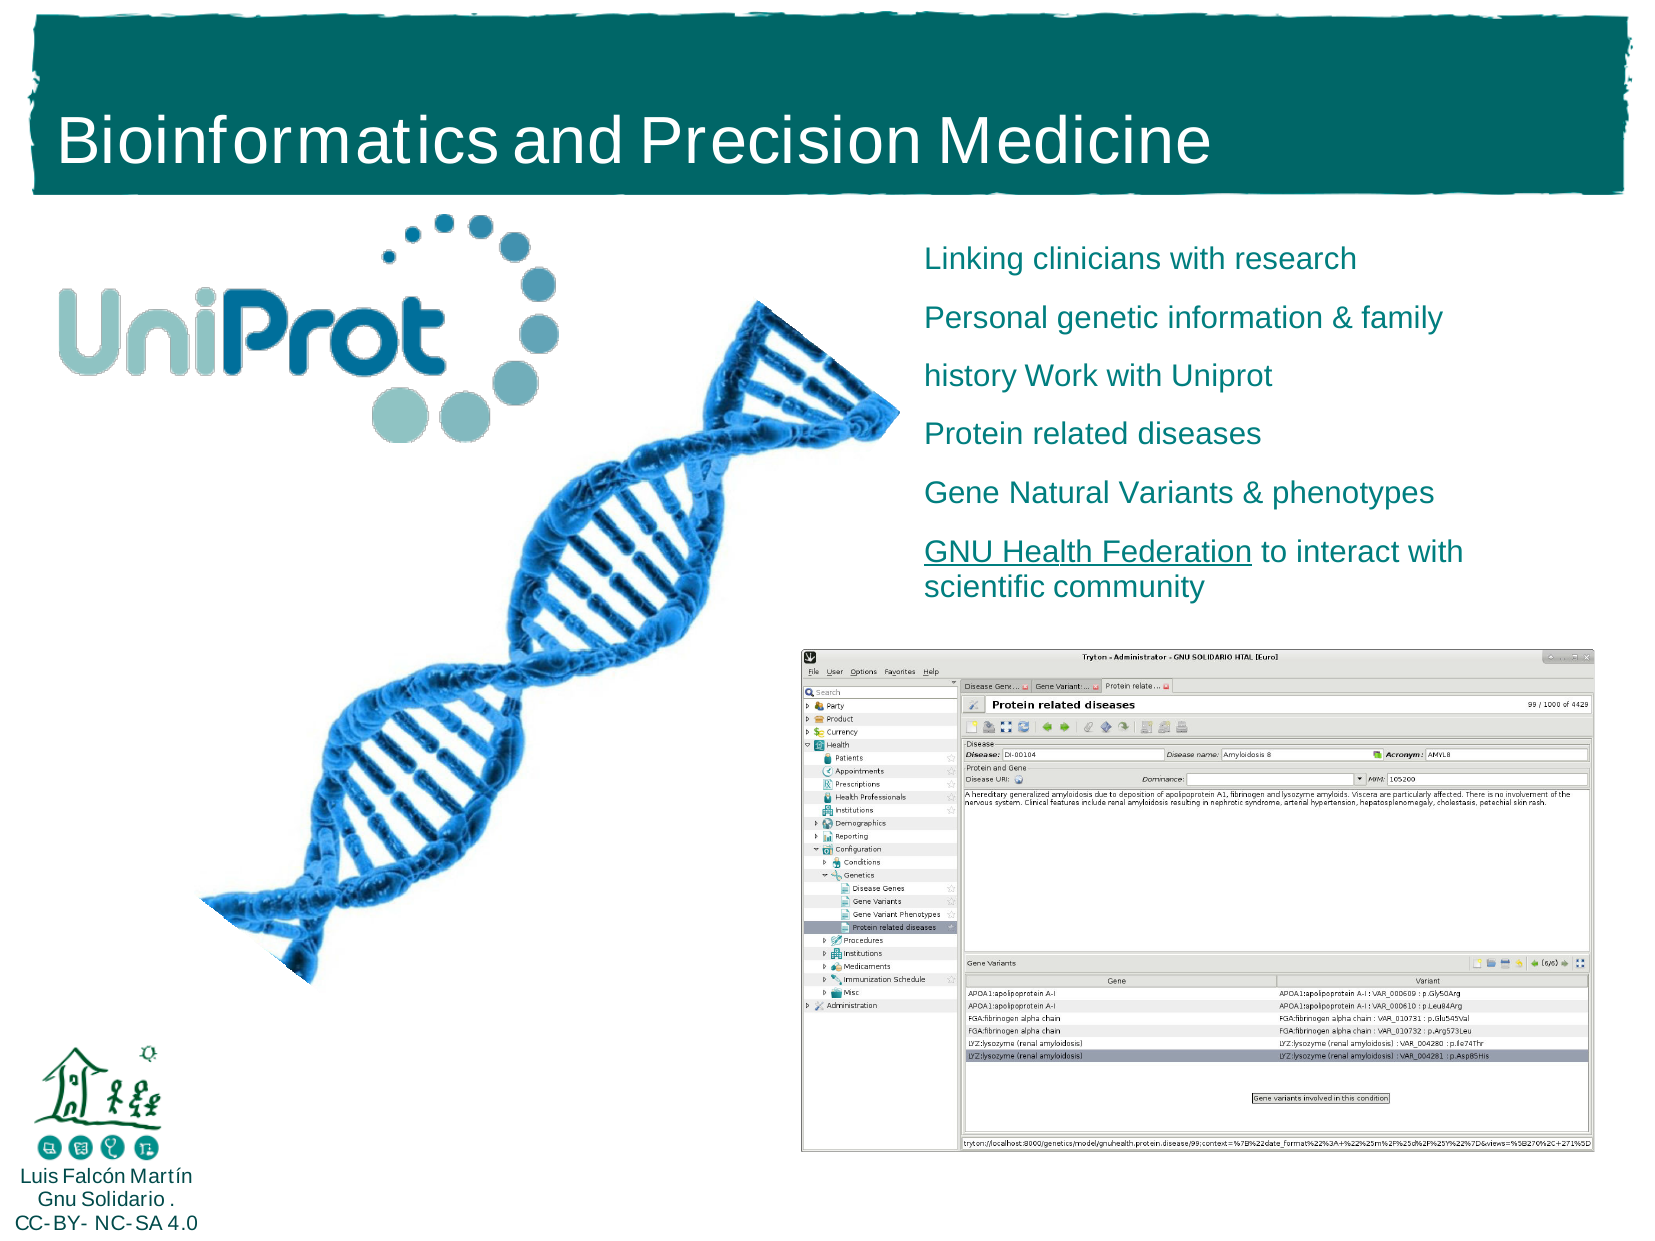

# BioinformaticsandPrecisionMedicine
Linking clinicians with research
Personal genetic information & family history Work with Uniprot
Protein related diseases
Gene Natural Variants & phenotypes
GNU Health Federation to interact with scientific community
LuisFalcónMartín
GnuSolidario.
CC-BY-NC-SA4.0